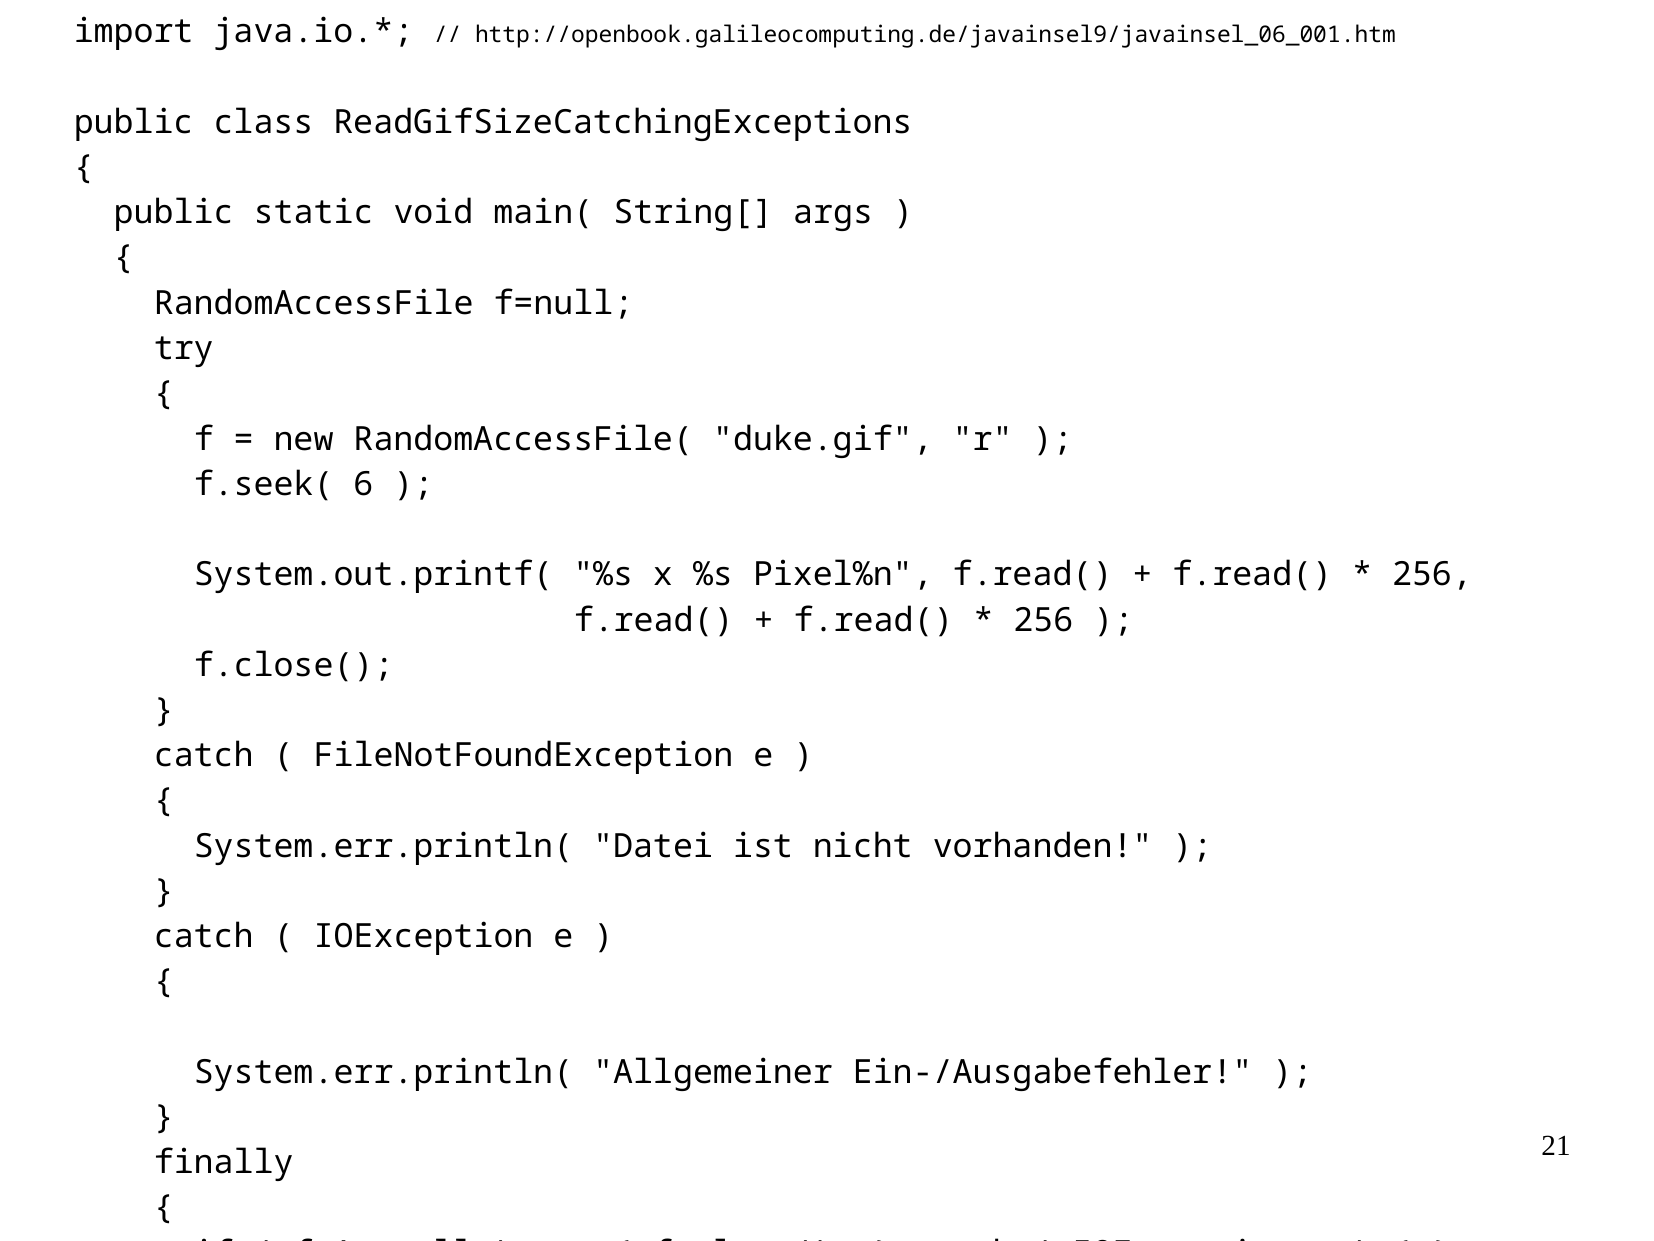

import java.io.*; // http://openbook.galileocomputing.de/javainsel9/javainsel_06_001.htm
public class ReadGifSizeCatchingExceptions
{
  public static void main( String[] args )
  {
 RandomAccessFile f=null;
    try
    {
      f = new RandomAccessFile( "duke.gif", "r" );
      f.seek( 6 );
      System.out.printf( "%s x %s Pixel%n", f.read() + f.read() * 256,
                         f.read() + f.read() * 256 );
      f.close();
    }
    catch ( FileNotFoundException e )
    {
      System.err.println( "Datei ist nicht vorhanden!" );
    }
    catch ( IOException e )
    {
      System.err.println( "Allgemeiner Ein-/Ausgabefehler!" );
    }
 finally
 {
 if ( f != null ) try { f.close(); } catch ( IOException e ) { }
 }
  }
}
21